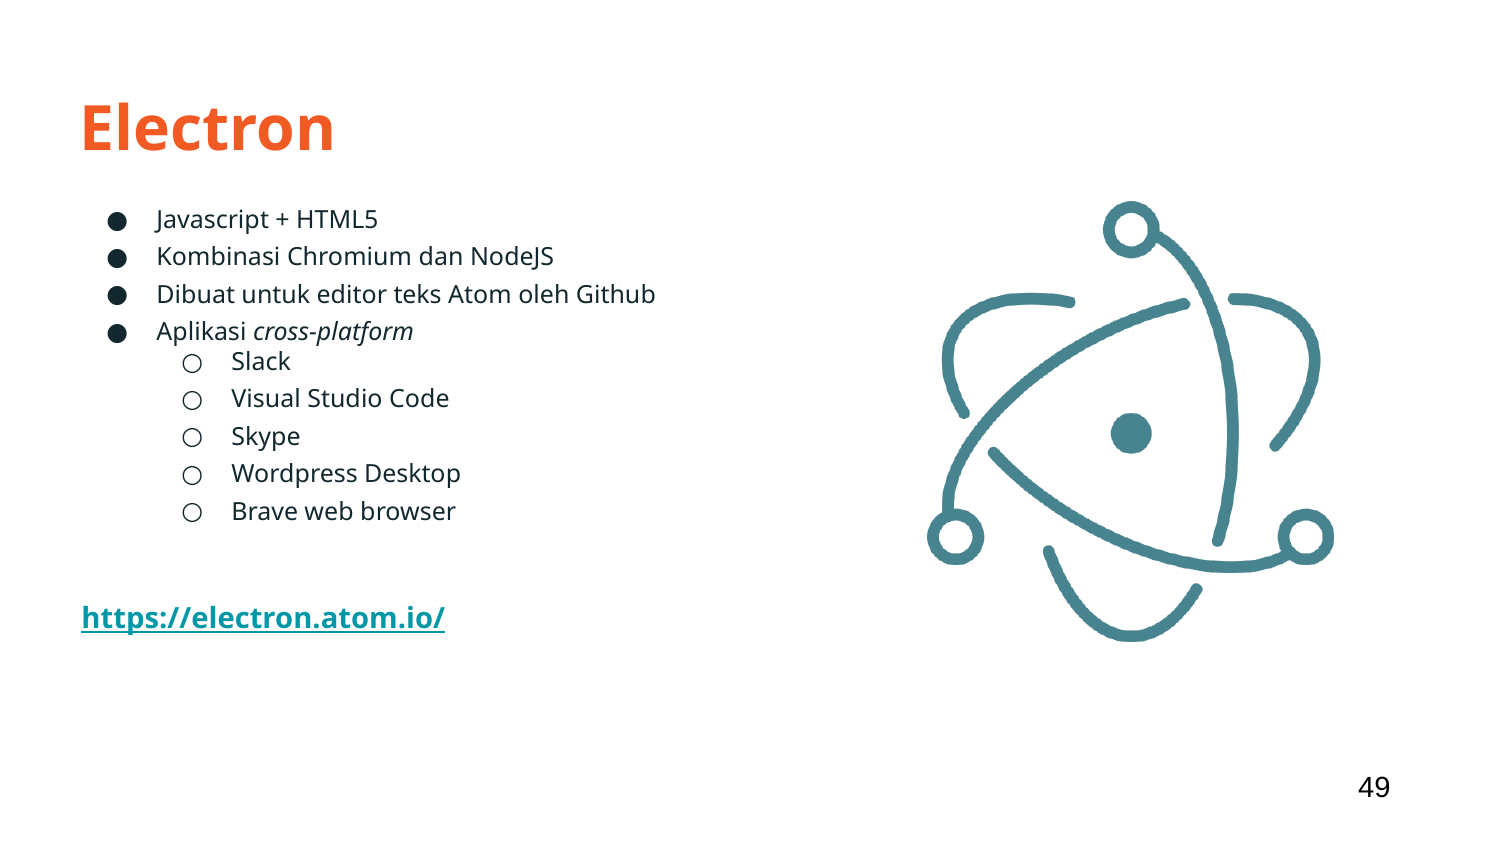

# Electron
Javascript + HTML5
Kombinasi Chromium dan NodeJS
Dibuat untuk editor teks Atom oleh Github
Aplikasi cross-platform
Slack
Visual Studio Code
Skype
Wordpress Desktop
Brave web browser
https://electron.atom.io/